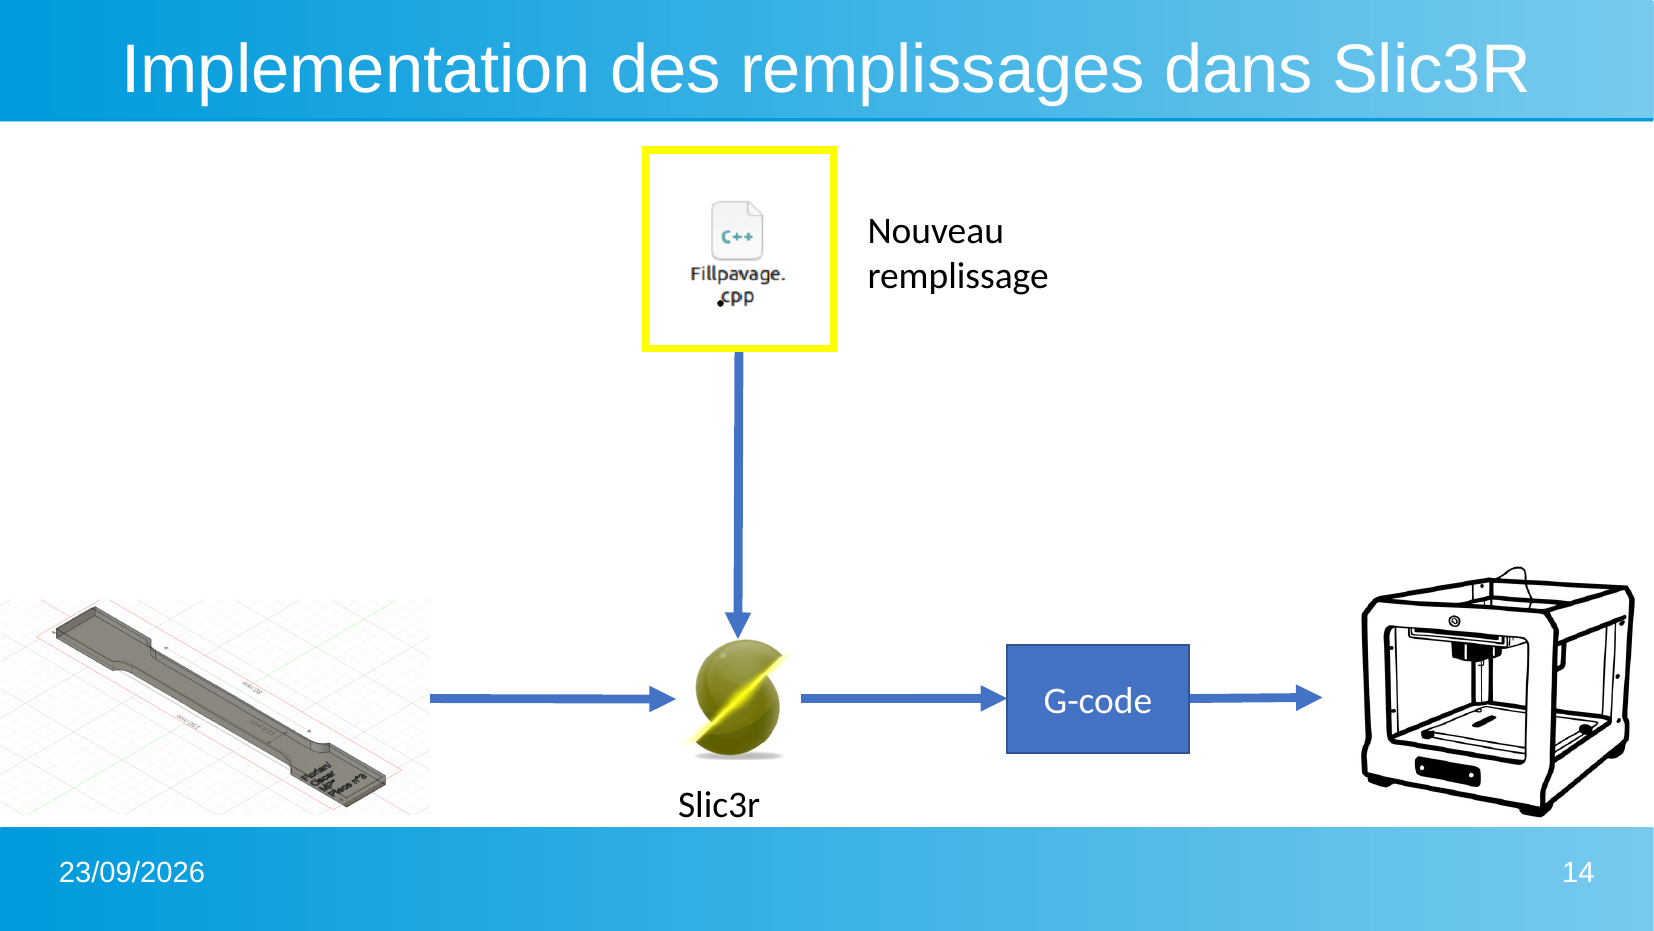

# Implementation des remplissages dans Slic3R
Nouveau remplissage
G-code
Slic3r
14